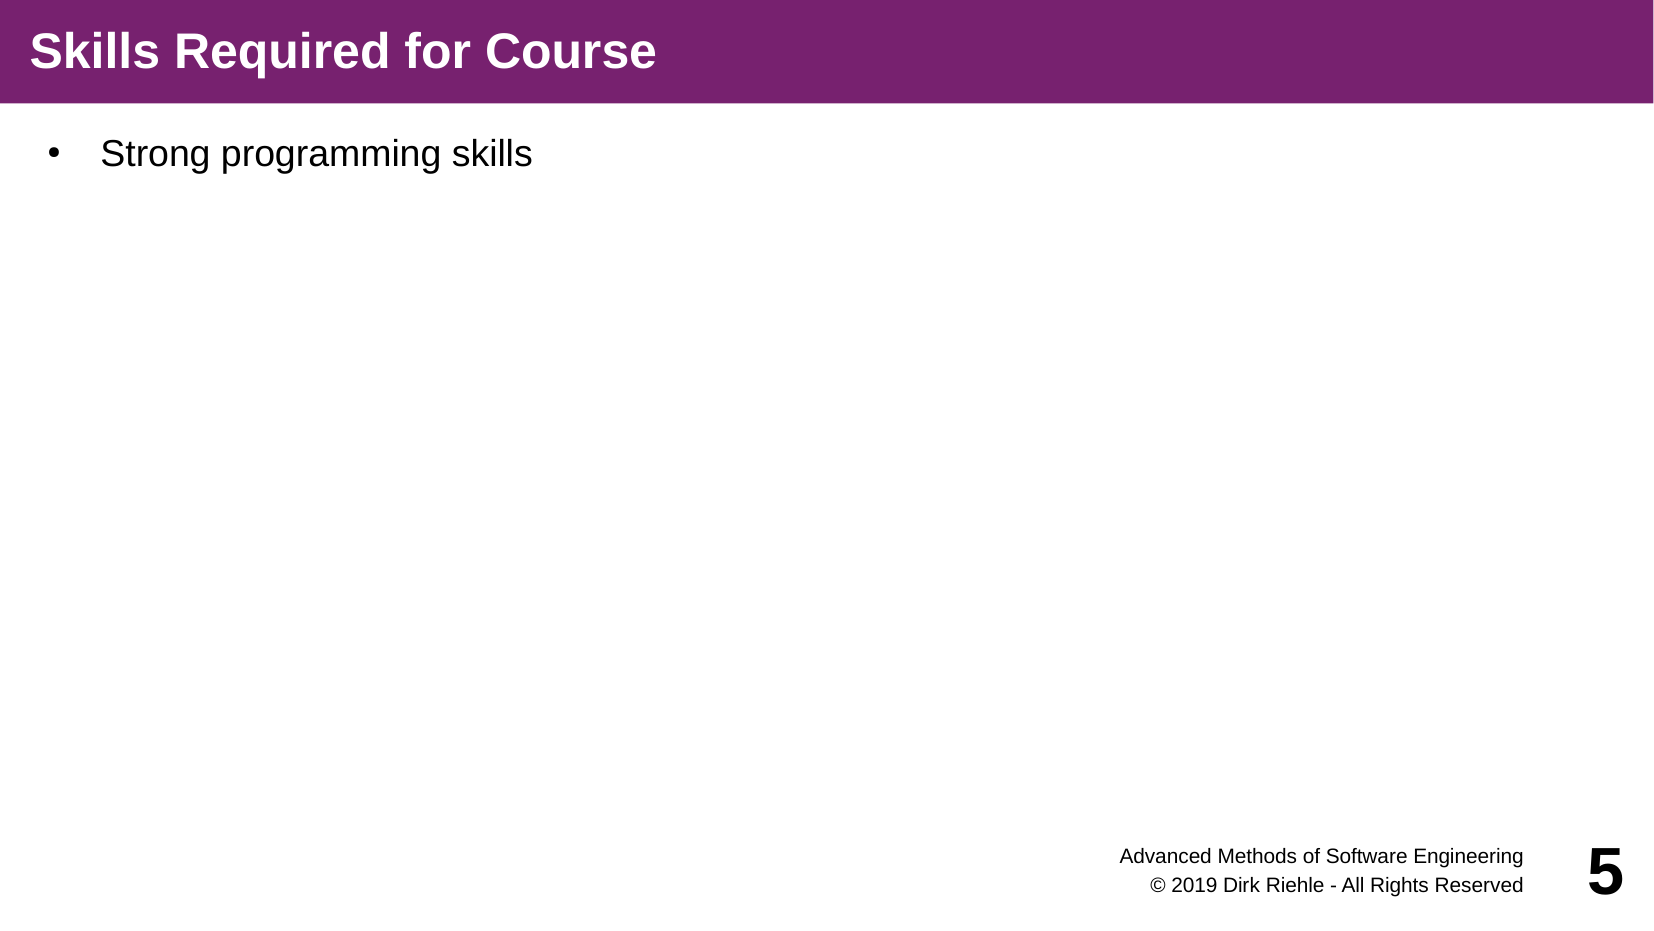

# Skills Required for Course
Strong programming skills
Advanced Methods of Software Engineering
5
© 2019 Dirk Riehle - All Rights Reserved